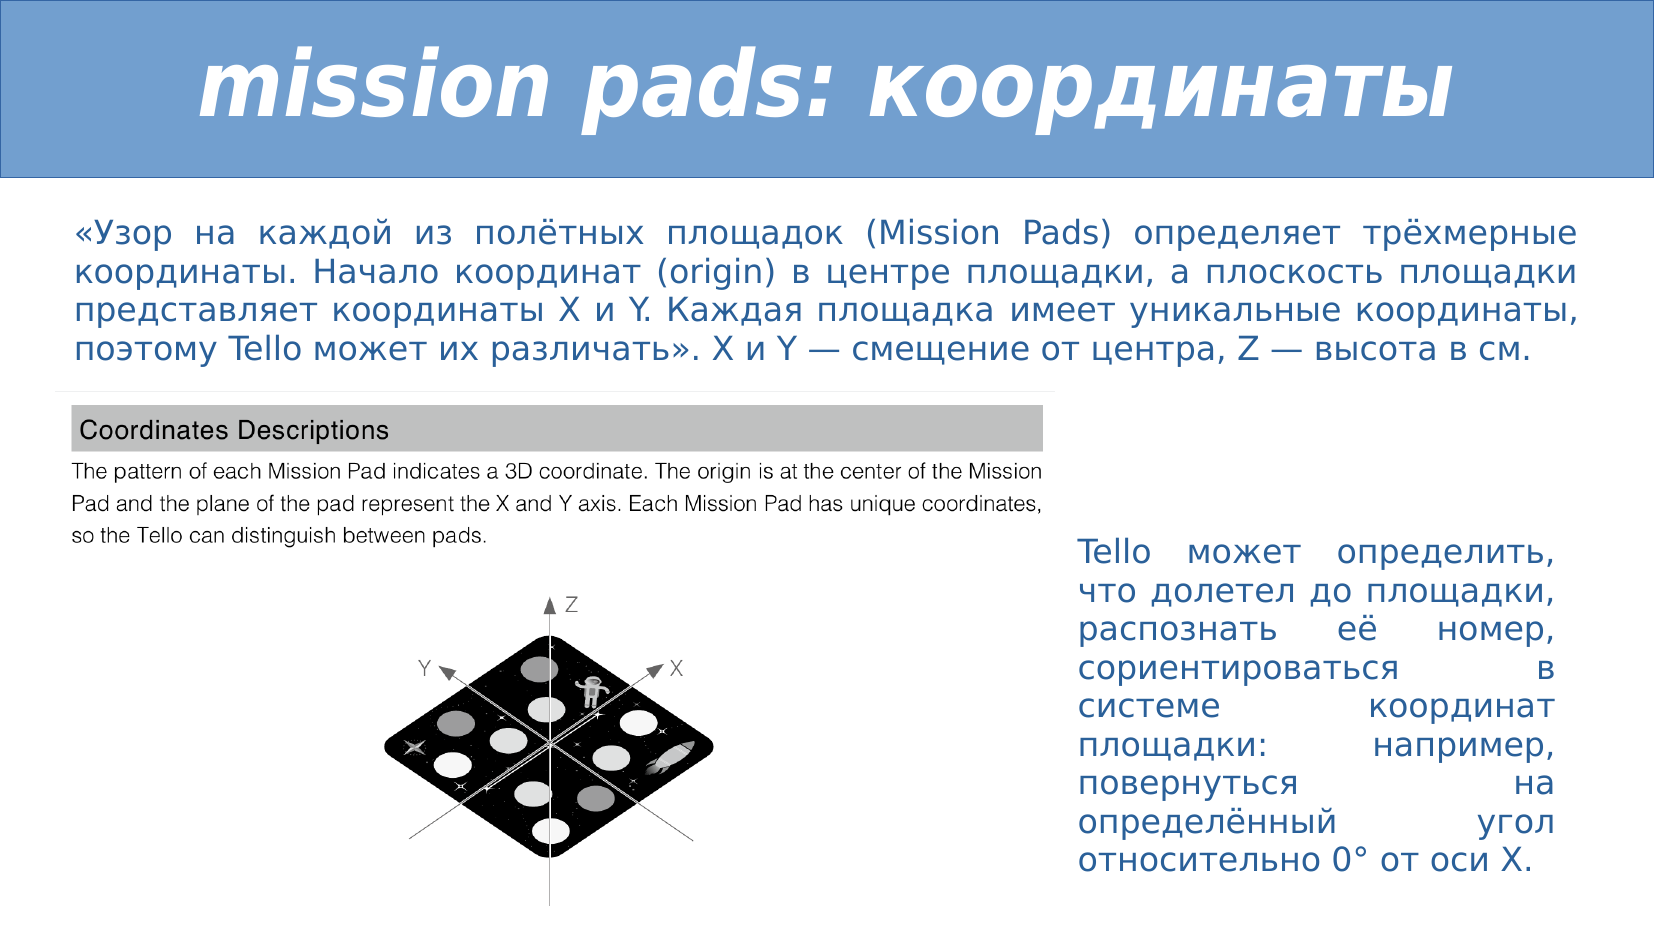

mission pads: координаты
«Узор на каждой из полётных площадок (Mission Pads) определяет трёхмерные координаты. Начало координат (origin) в центре площадки, а плоскость площадки представляет координаты X и Y. Каждая площадка имеет уникальные координаты, поэтому Tello может их различать». X и Y — смещение от центра, Z — высота в см.
Tello может определить, что долетел до площадки, распознать её номер, сориентироваться в системе координат площадки: например, повернуться на определённый угол относительно 0° от оси X.